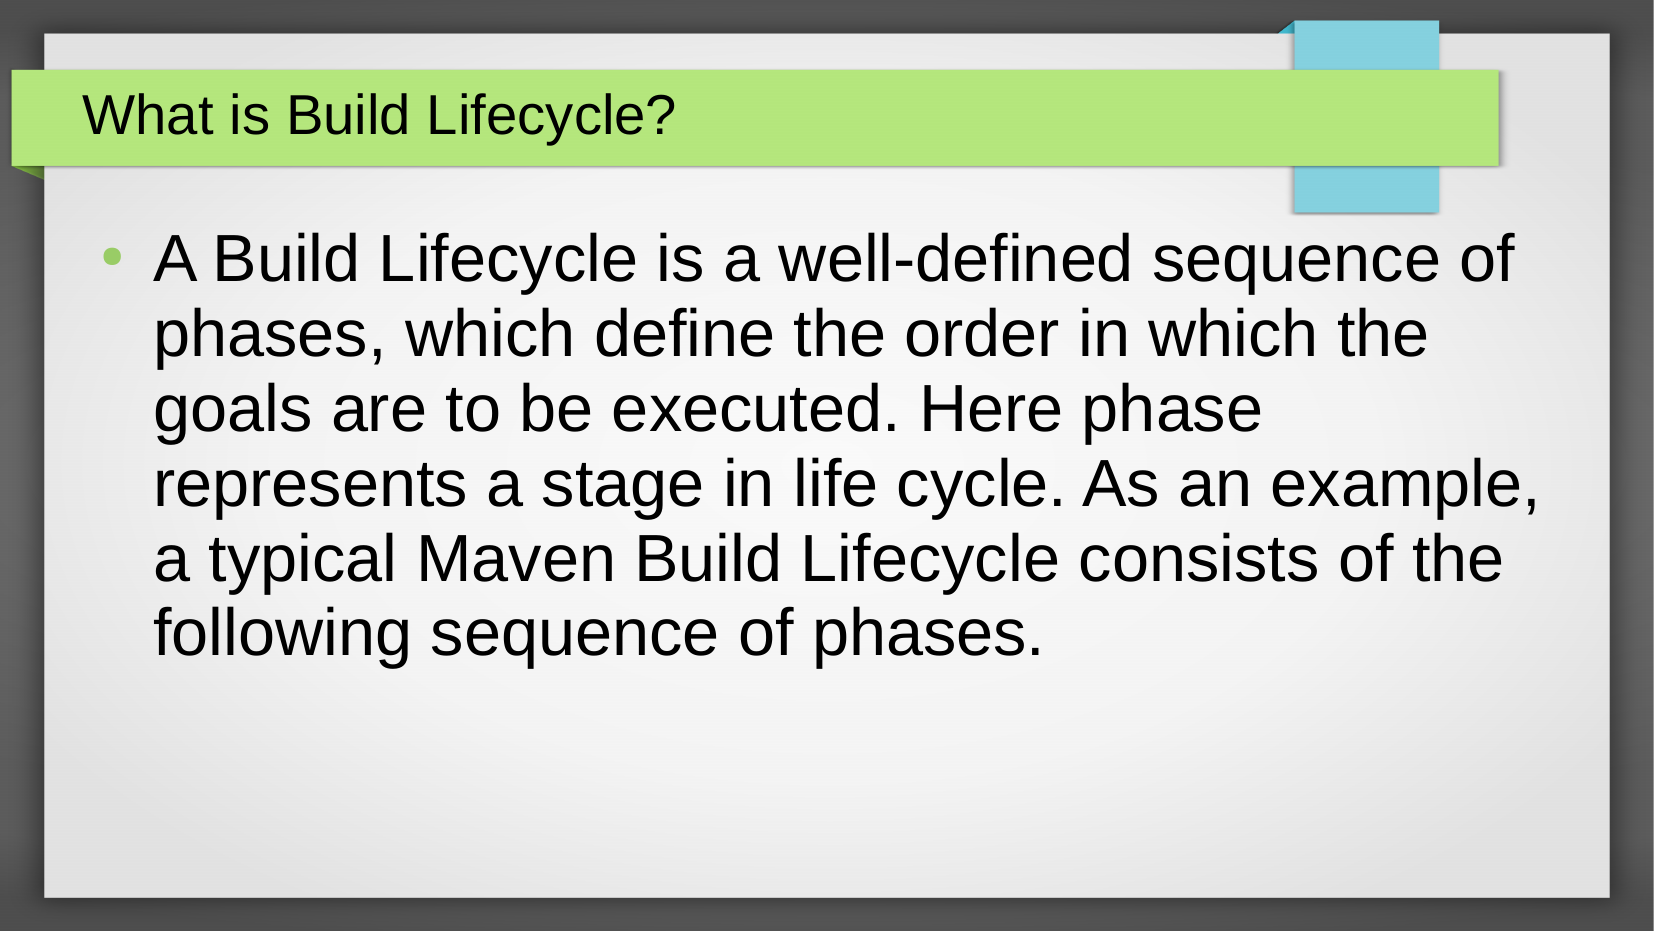

# What is Build Lifecycle?
A Build Lifecycle is a well-defined sequence of phases, which define the order in which the goals are to be executed. Here phase represents a stage in life cycle. As an example, a typical Maven Build Lifecycle consists of the following sequence of phases.